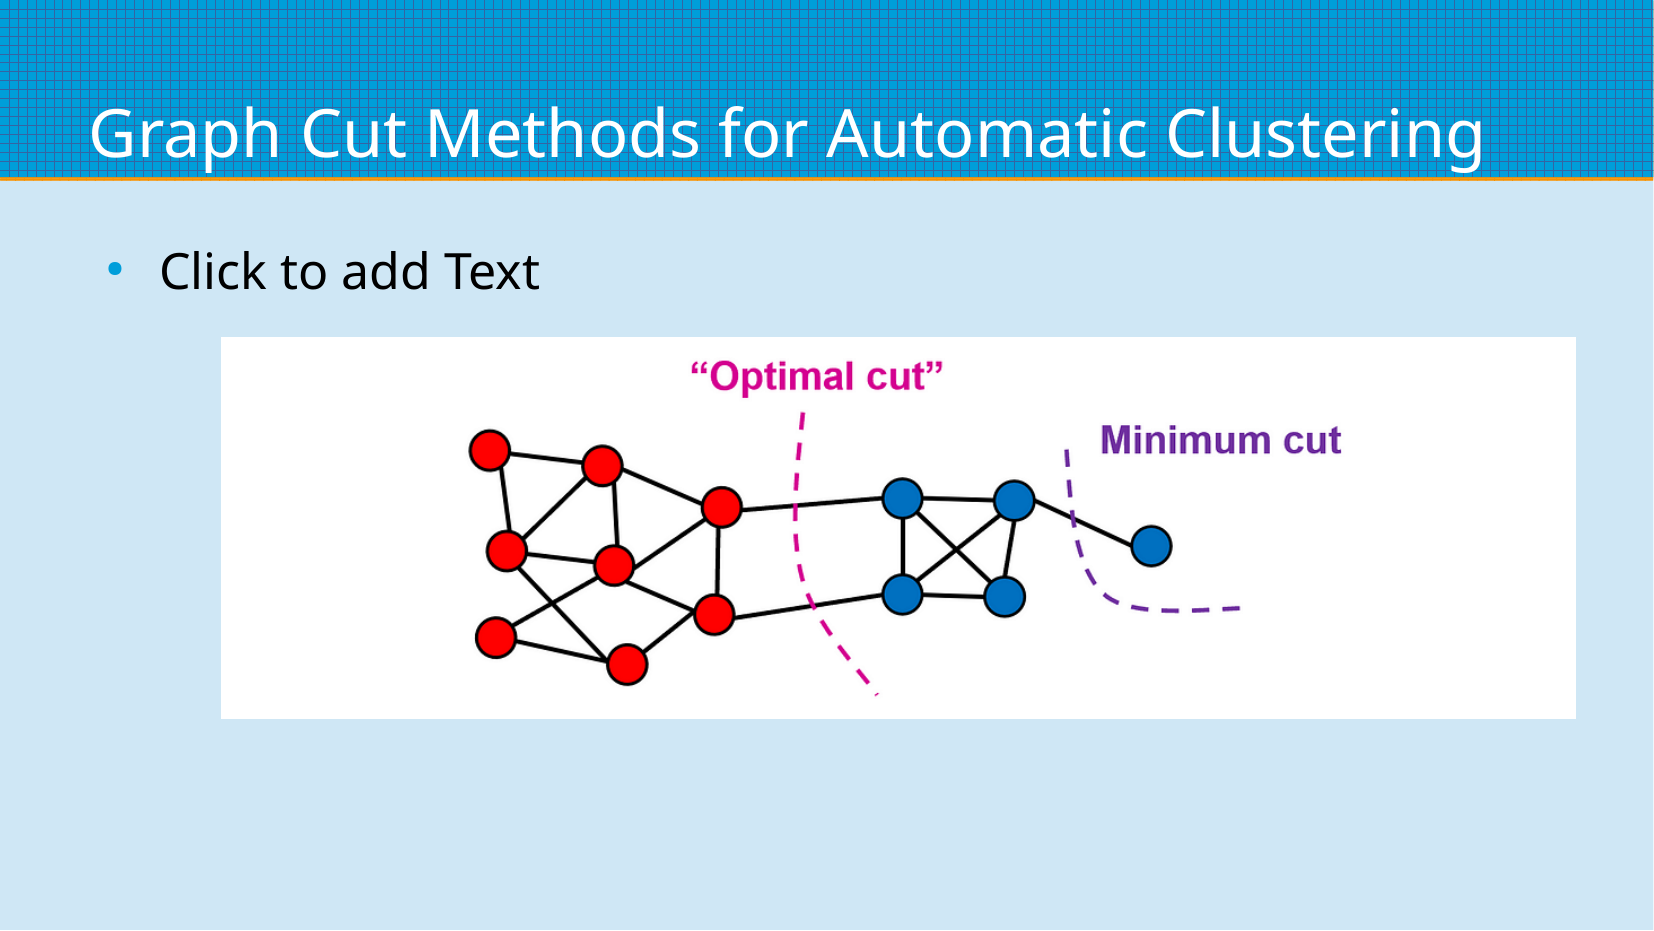

# Graph Cut Methods for Automatic Clustering
Click to add Text